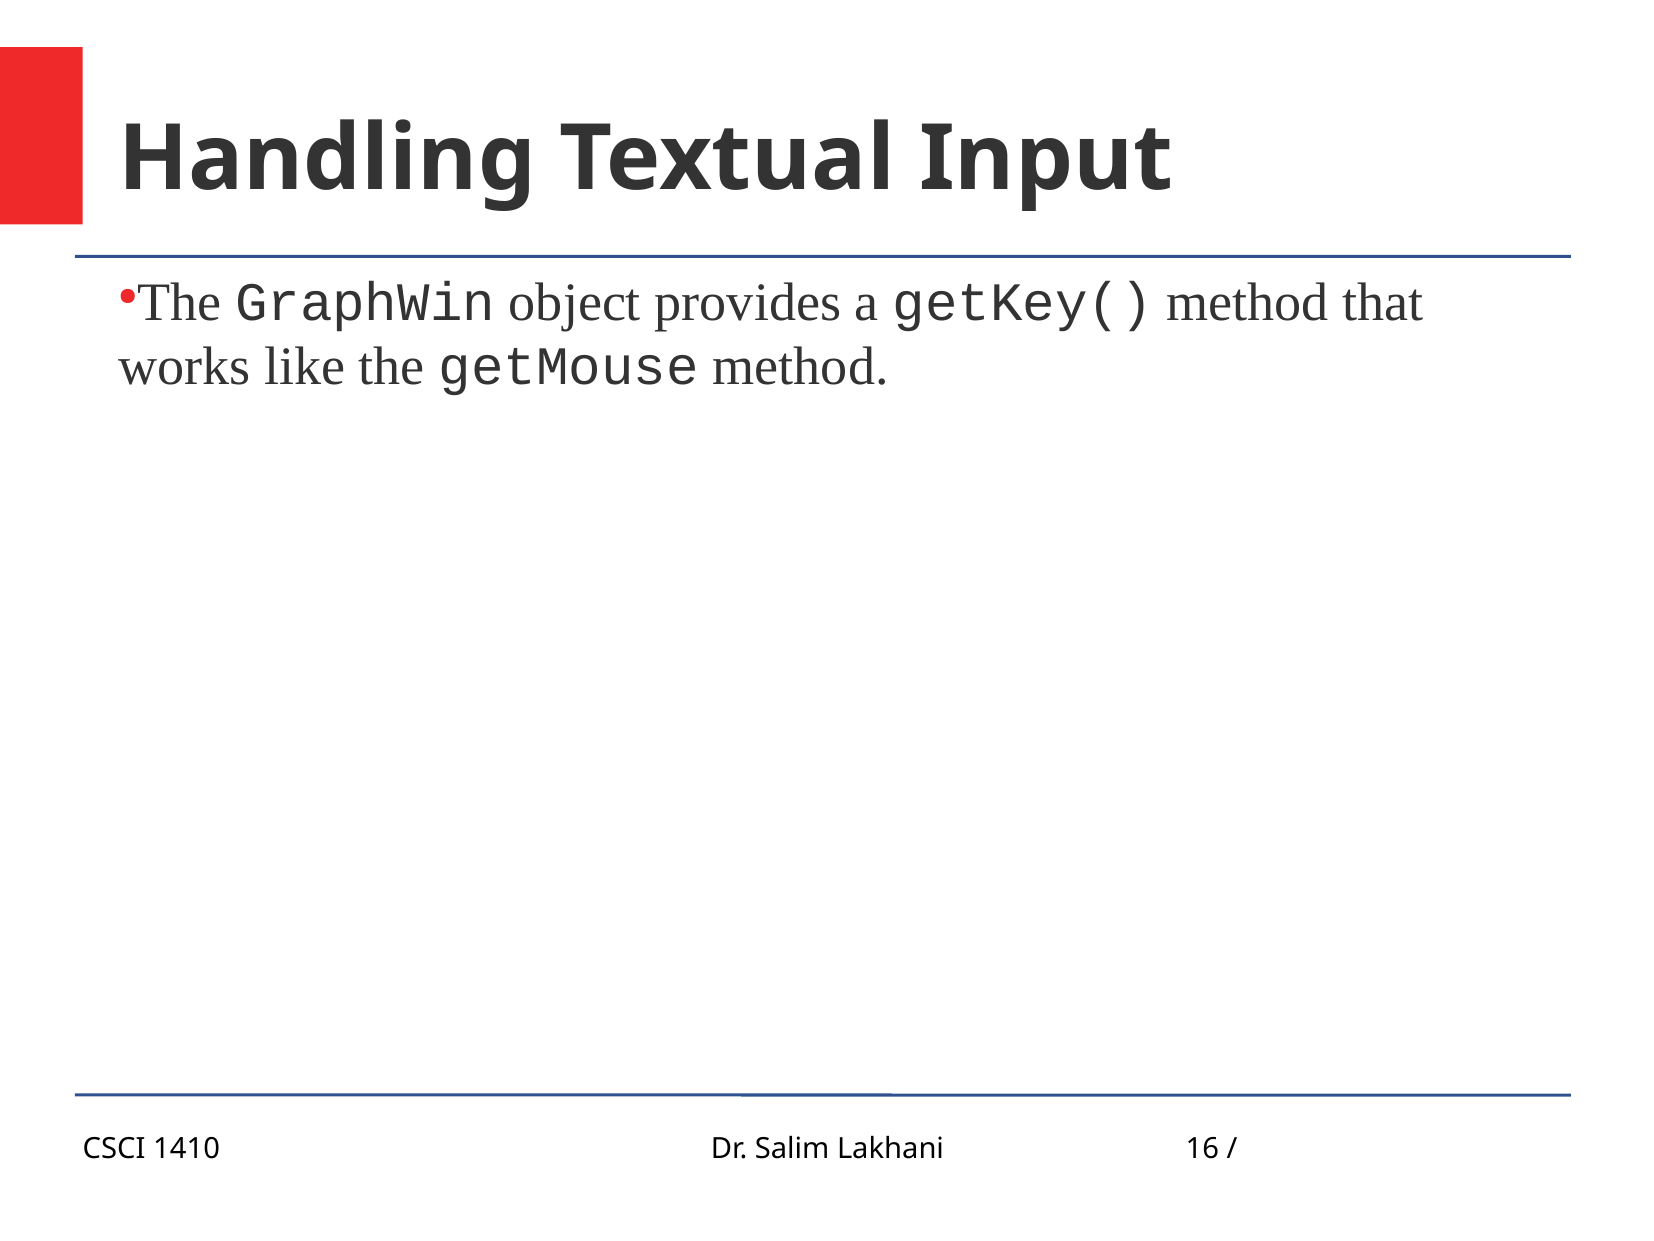

# Handling Textual Input
The GraphWin object provides a getKey() method that works like the getMouse method.
CSCI 1410
Dr. Salim Lakhani